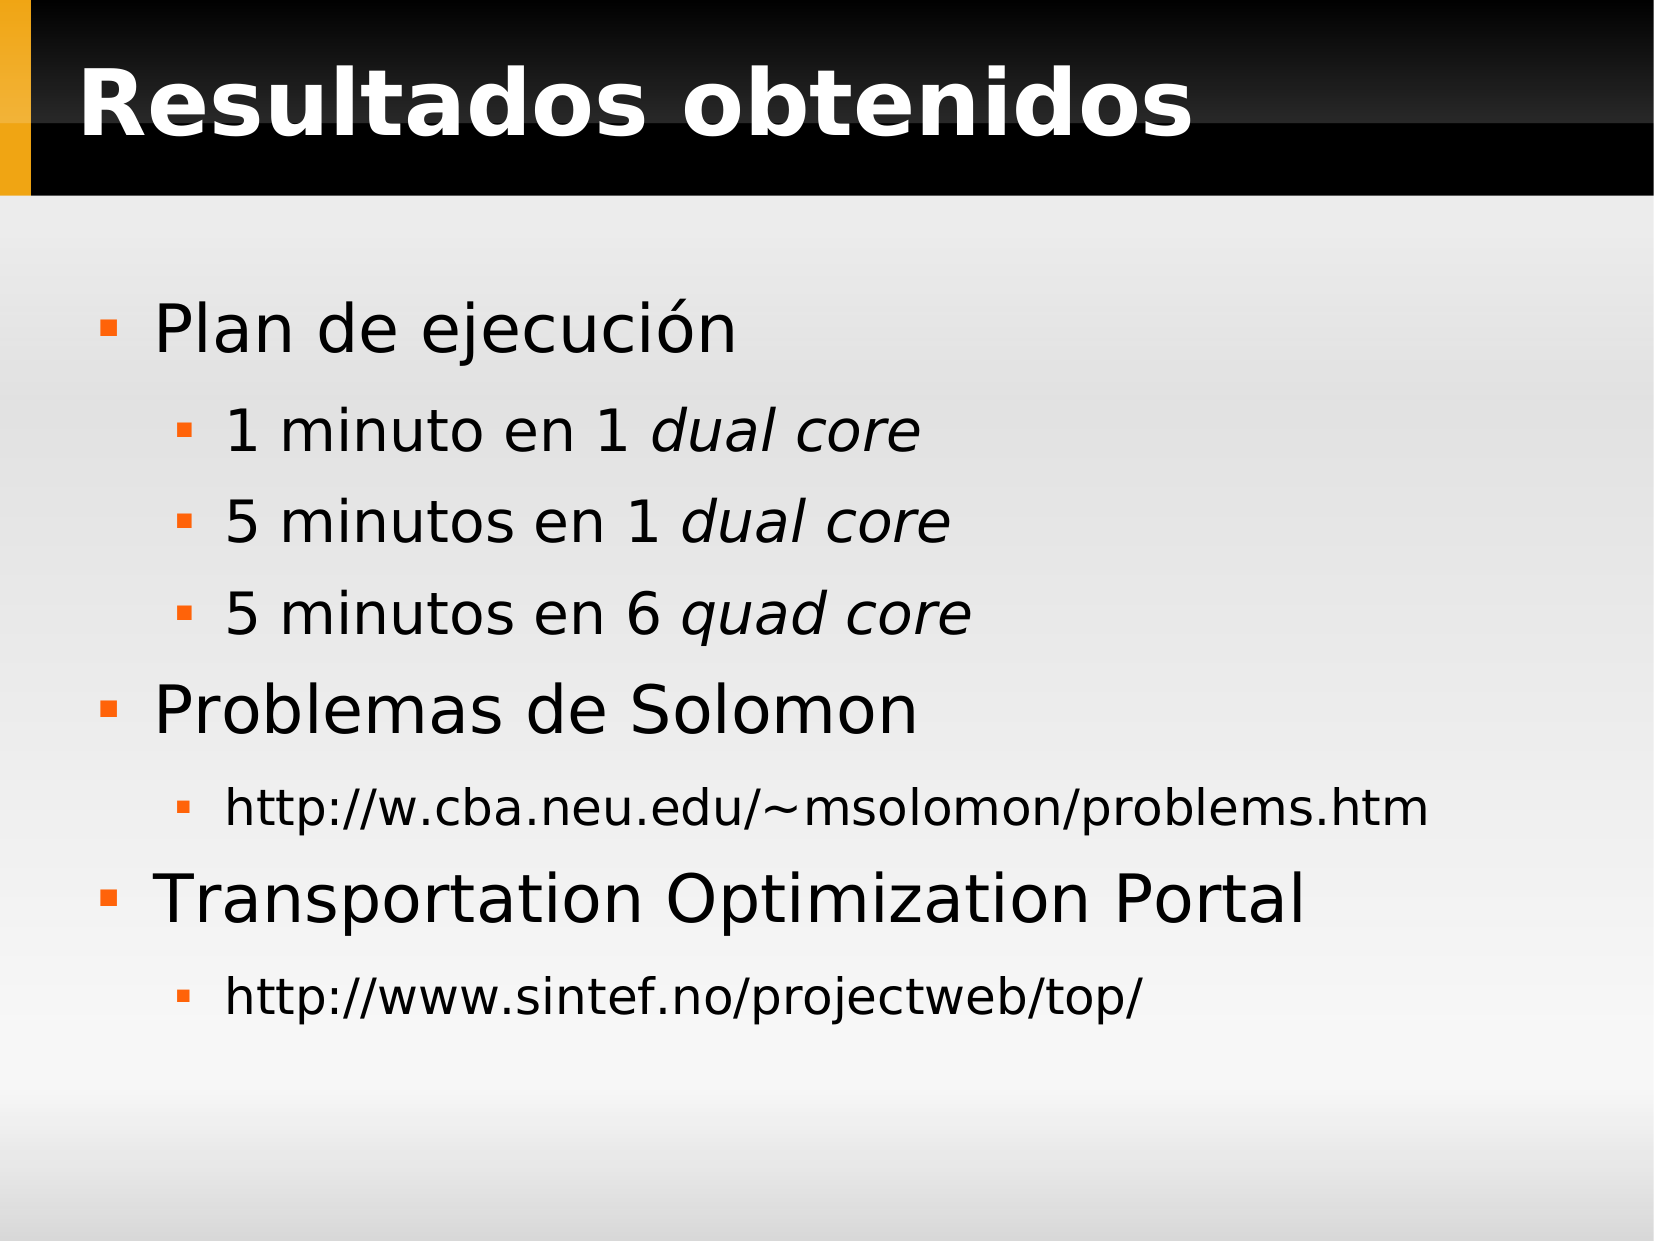

# Resultados obtenidos
Plan de ejecución
1 minuto en 1 dual core
5 minutos en 1 dual core
5 minutos en 6 quad core
Problemas de Solomon
http://w.cba.neu.edu/~msolomon/problems.htm
Transportation Optimization Portal
http://www.sintef.no/projectweb/top/